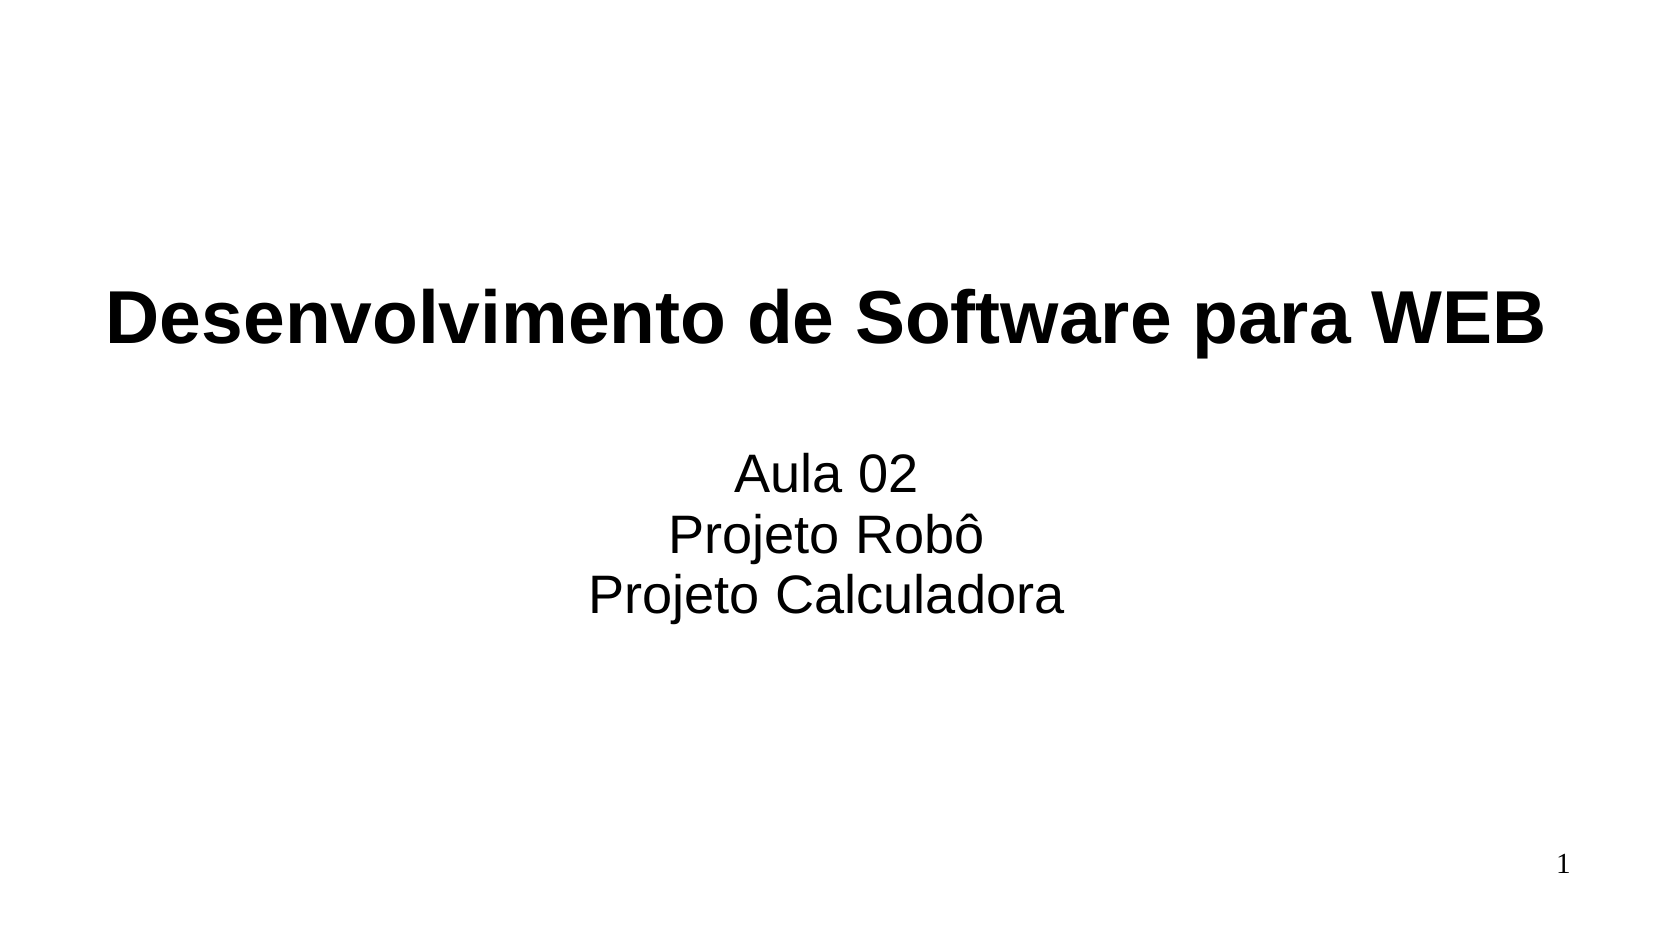

# Desenvolvimento de Software para WEB
Aula 02
Projeto Robô
Projeto Calculadora
1